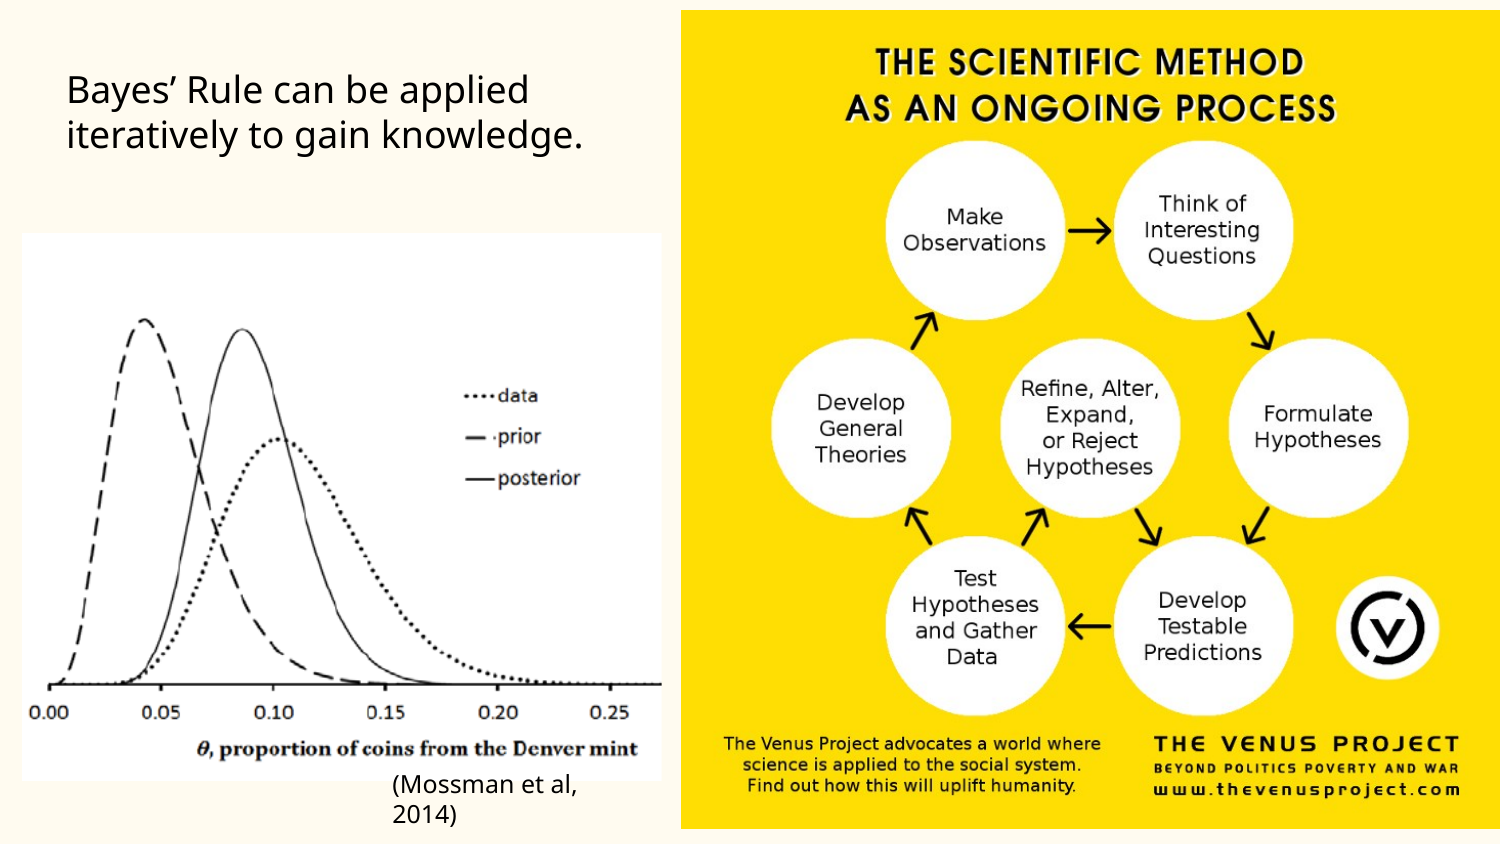

# Bayes’ Rule can be applied
iteratively to gain knowledge.
(Mossman et al, 2014)